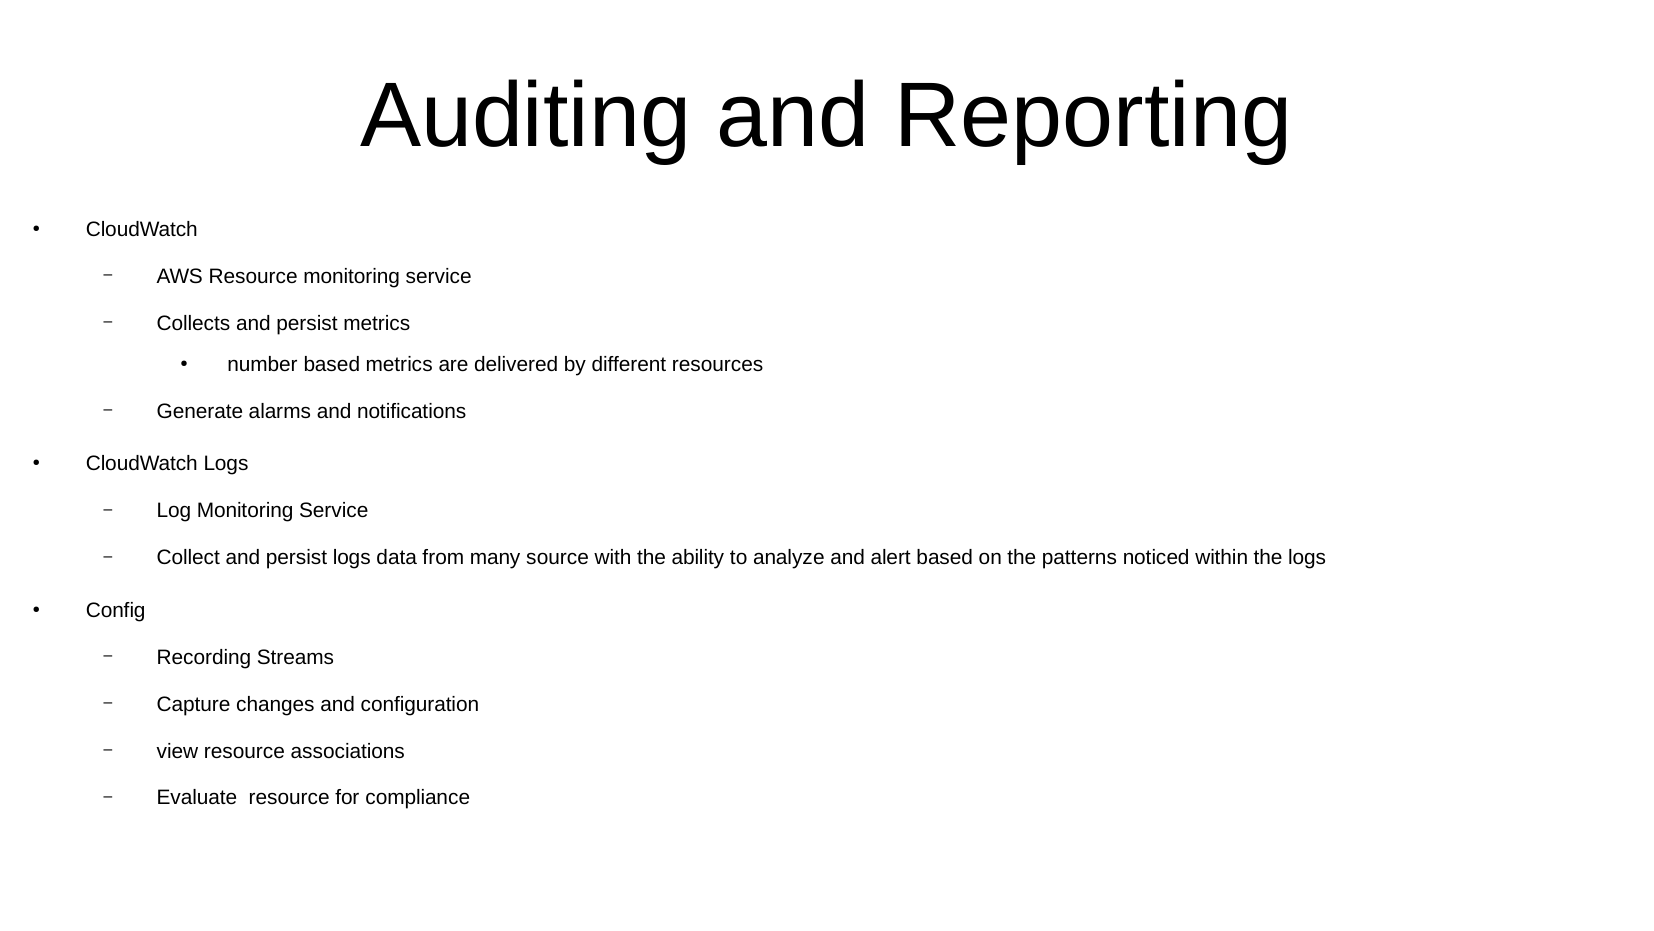

# Auditing and Reporting
CloudWatch
AWS Resource monitoring service
Collects and persist metrics
number based metrics are delivered by different resources
Generate alarms and notifications
CloudWatch Logs
Log Monitoring Service
Collect and persist logs data from many source with the ability to analyze and alert based on the patterns noticed within the logs
Config
Recording Streams
Capture changes and configuration
view resource associations
Evaluate resource for compliance